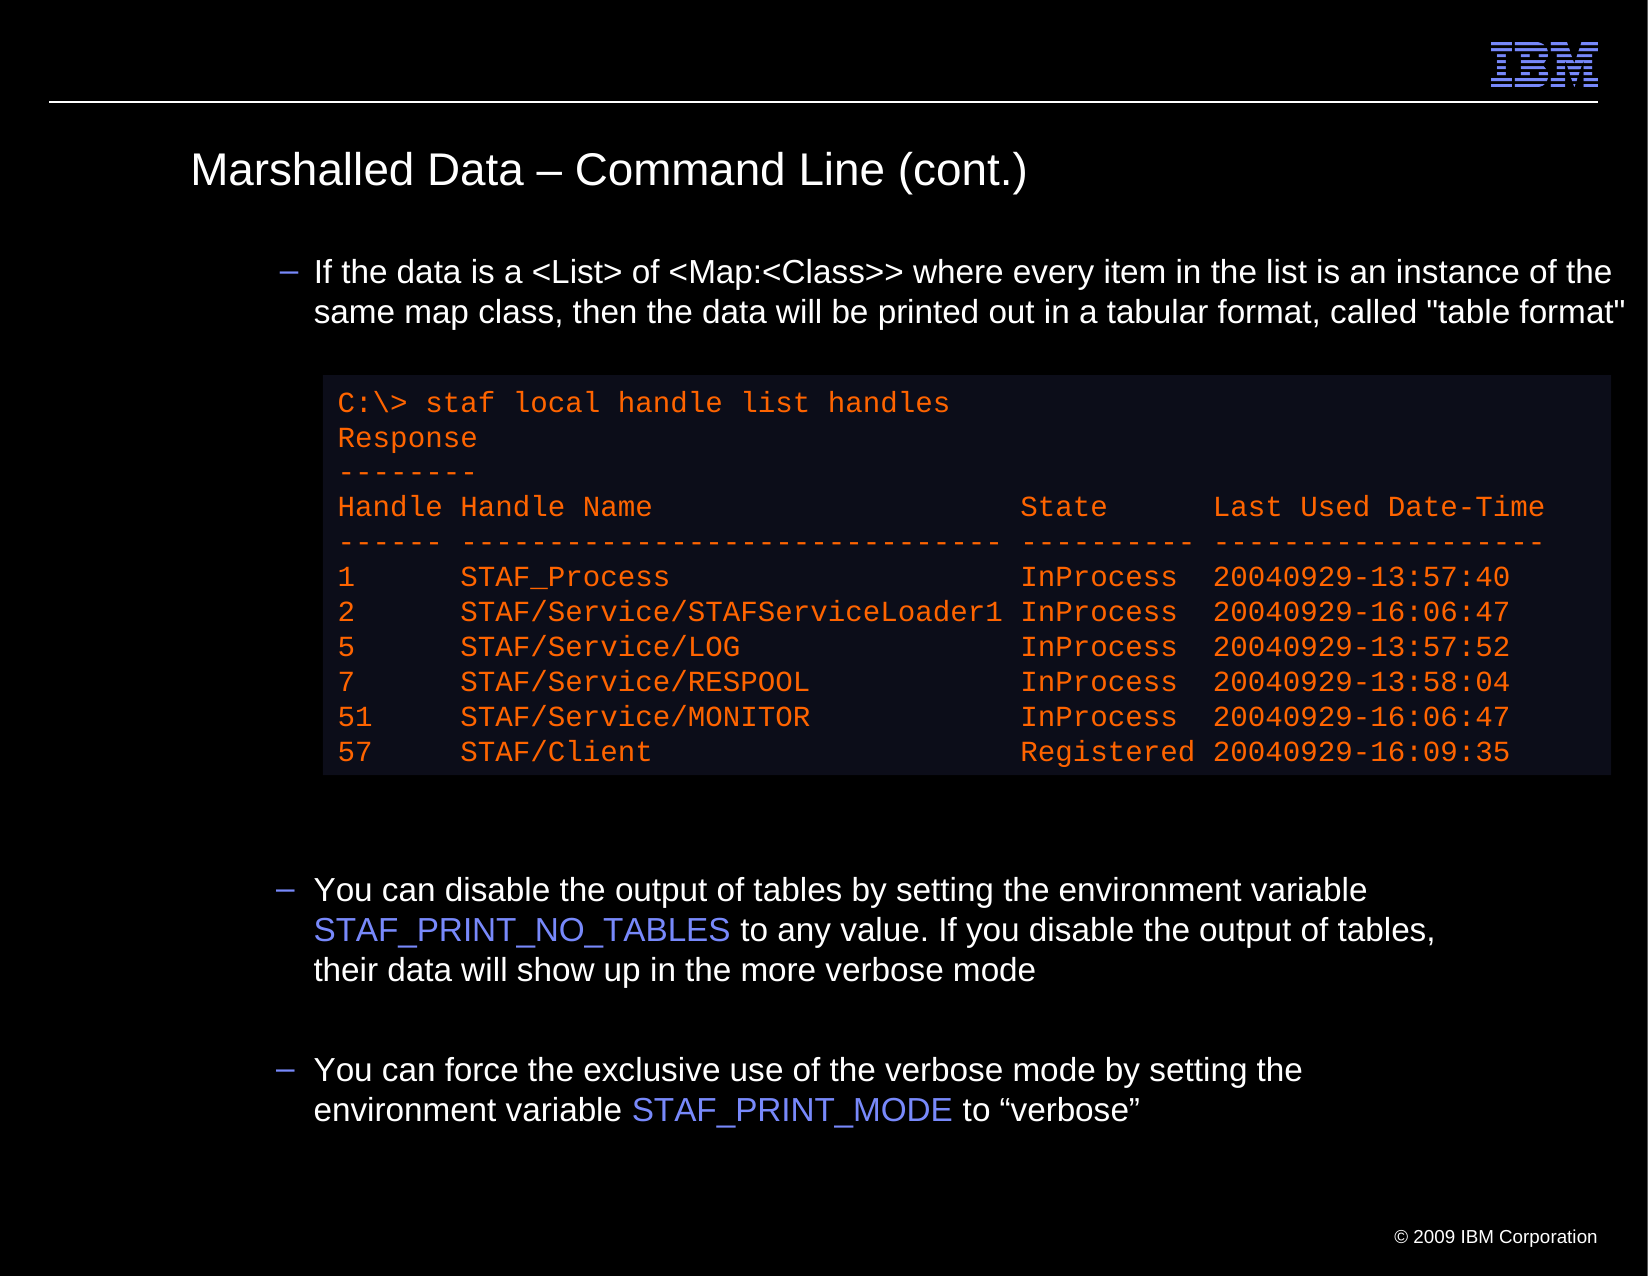

# Marshalled Data – Command Line (cont.)
If the data is a <List> of <Map:<Class>> where every item in the list is an instance of the same map class, then the data will be printed out in a tabular format, called "table format"
C:\> staf local handle list handles
Response
--------
Handle Handle Name State Last Used Date-Time
------ ------------------------------- ---------- -------------------
1 STAF_Process InProcess 20040929-13:57:40
2 STAF/Service/STAFServiceLoader1 InProcess 20040929-16:06:47
5 STAF/Service/LOG InProcess 20040929-13:57:52
7 STAF/Service/RESPOOL InProcess 20040929-13:58:04
51 STAF/Service/MONITOR InProcess 20040929-16:06:47
57 STAF/Client Registered 20040929-16:09:35
You can disable the output of tables by setting the environment variable
STAF_PRINT_NO_TABLES to any value. If you disable the output of tables,
their data will show up in the more verbose mode
You can force the exclusive use of the verbose mode by setting the
environment variable STAF_PRINT_MODE to “verbose”